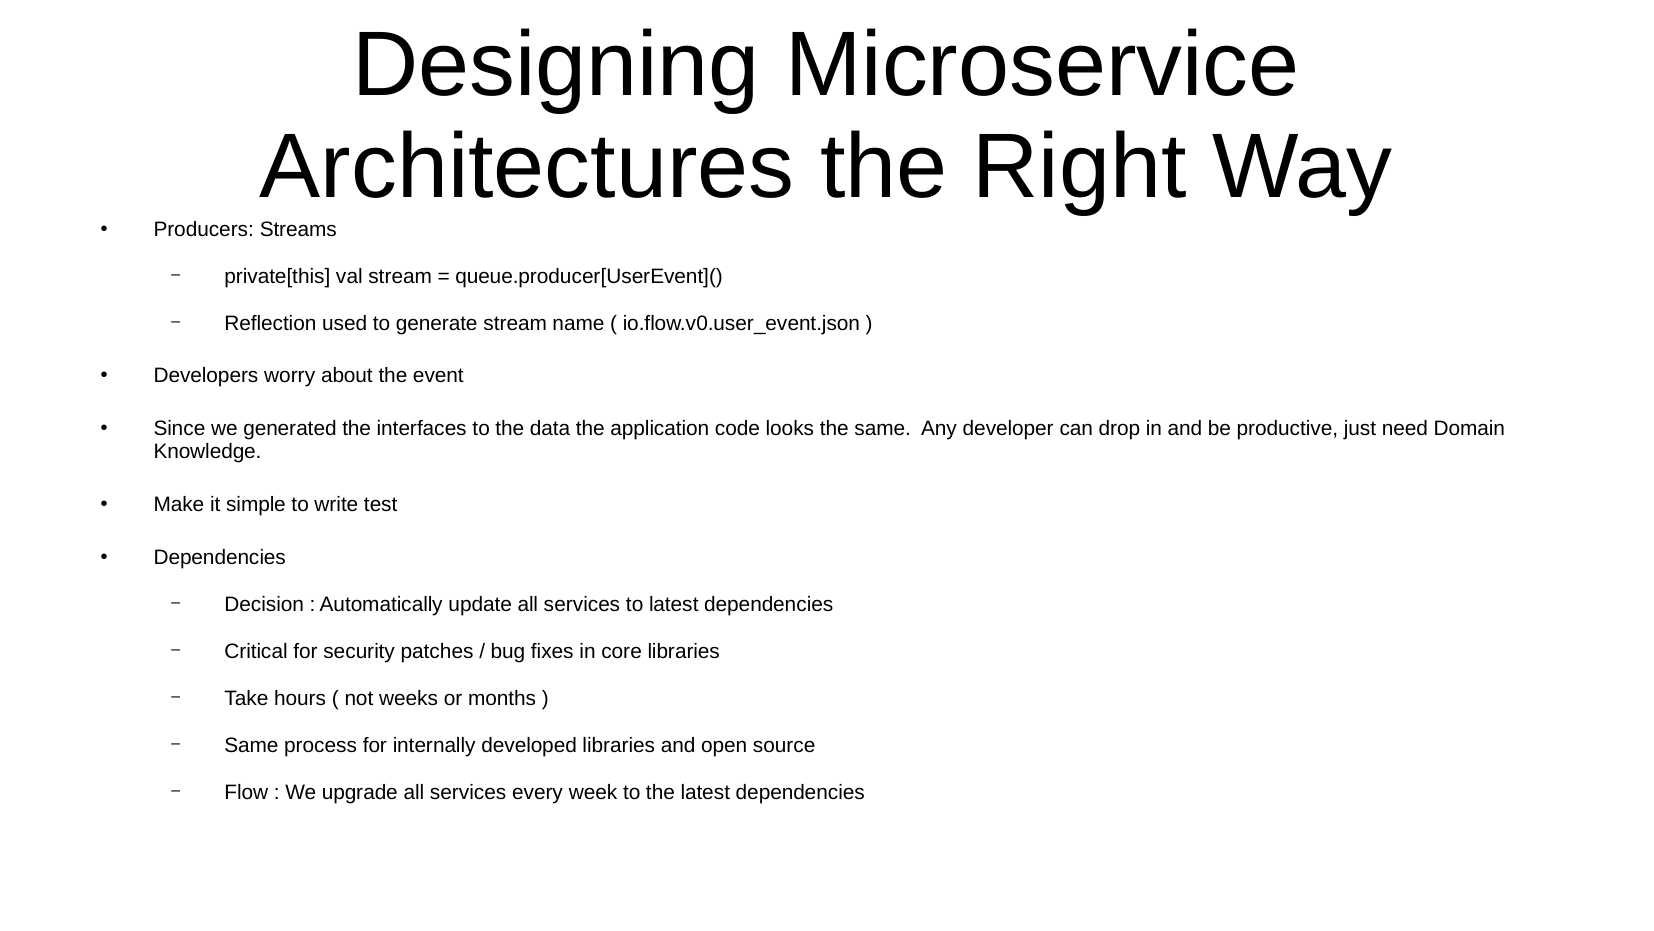

# Designing Microservice Architectures the Right Way
Producers: Streams
private[this] val stream = queue.producer[UserEvent]()
Reflection used to generate stream name ( io.flow.v0.user_event.json )
Developers worry about the event
Since we generated the interfaces to the data the application code looks the same. Any developer can drop in and be productive, just need Domain Knowledge.
Make it simple to write test
Dependencies
Decision : Automatically update all services to latest dependencies
Critical for security patches / bug fixes in core libraries
Take hours ( not weeks or months )
Same process for internally developed libraries and open source
Flow : We upgrade all services every week to the latest dependencies